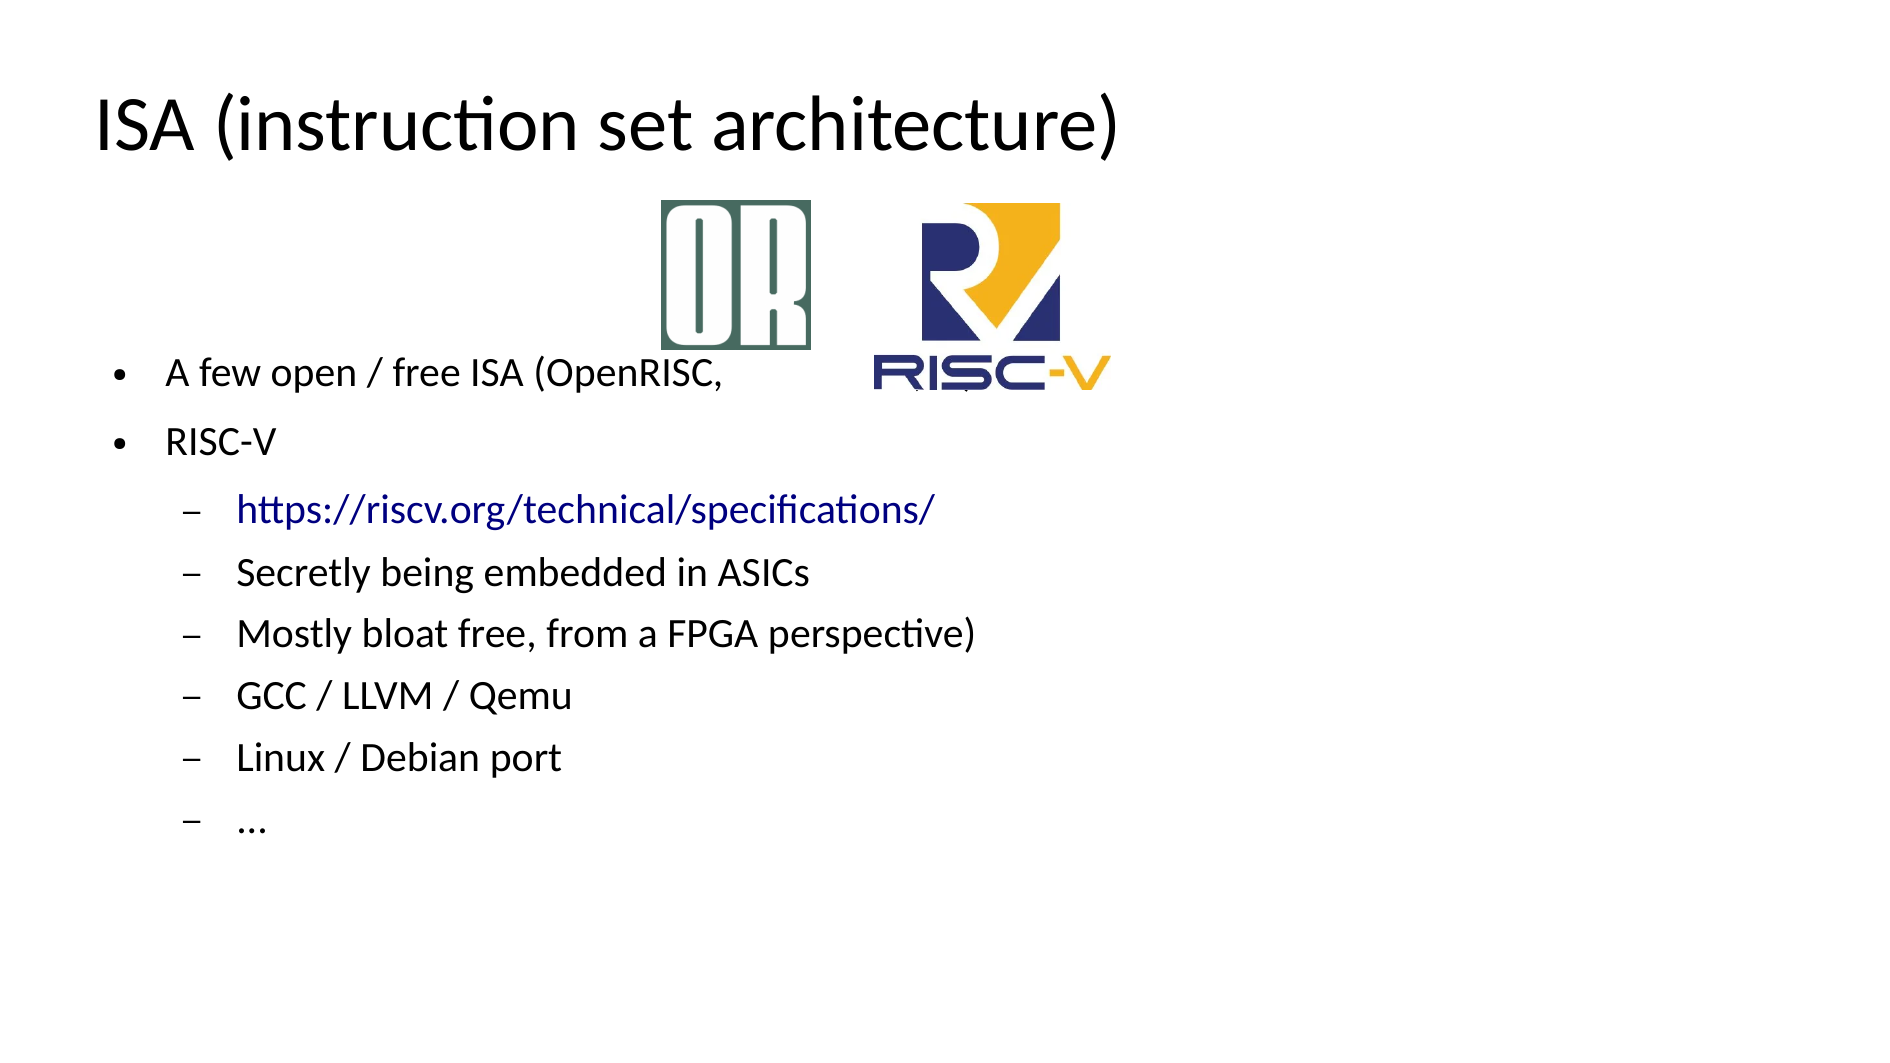

# ISA (instruction set architecture)
A few open / free ISA (OpenRISC, , …)
RISC-V
https://riscv.org/technical/specifications/
Secretly being embedded in ASICs
Mostly bloat free, from a FPGA perspective)
GCC / LLVM / Qemu
Linux / Debian port
...